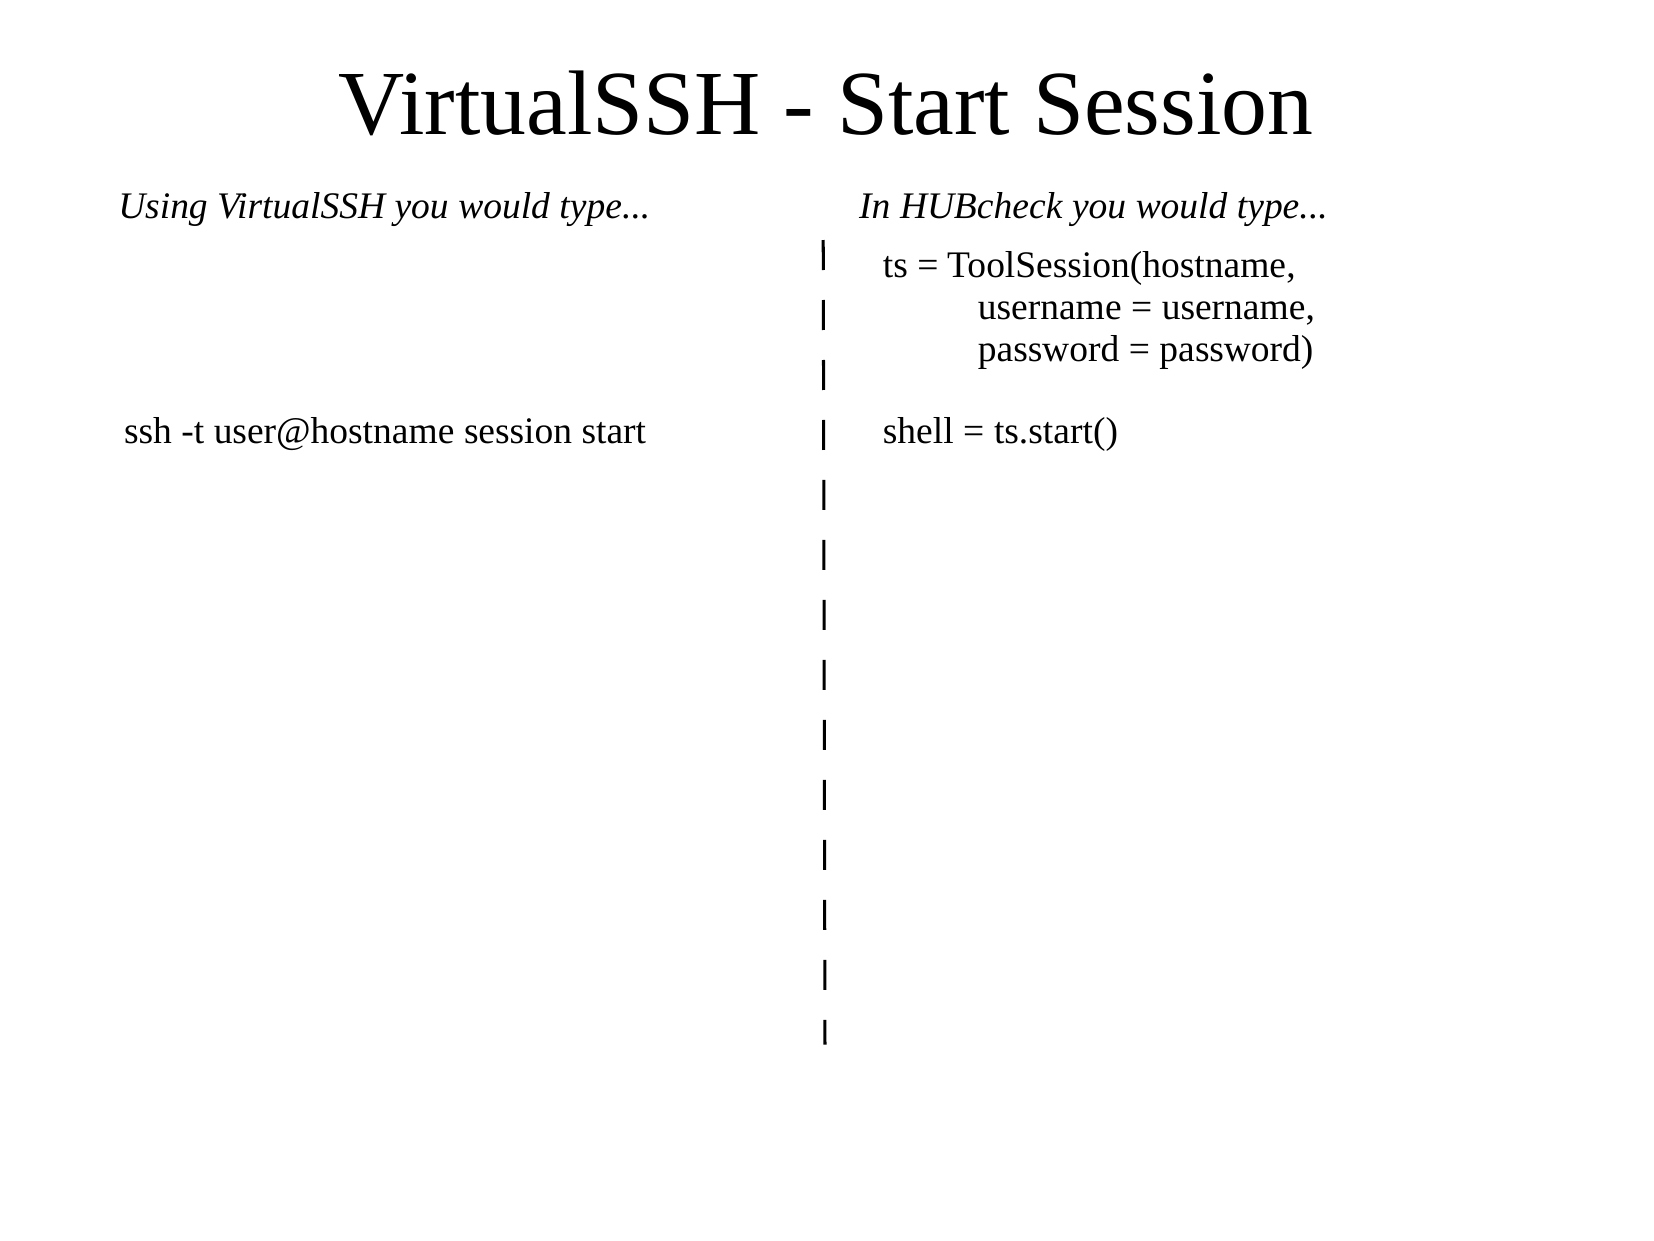

# VirtualSSH - Start Session
Using VirtualSSH you would type... In HUBcheck you would type...
ssh -t user@hostname session start
ts = ToolSession(hostname,
 username = username,
 password = password)
shell = ts.start()